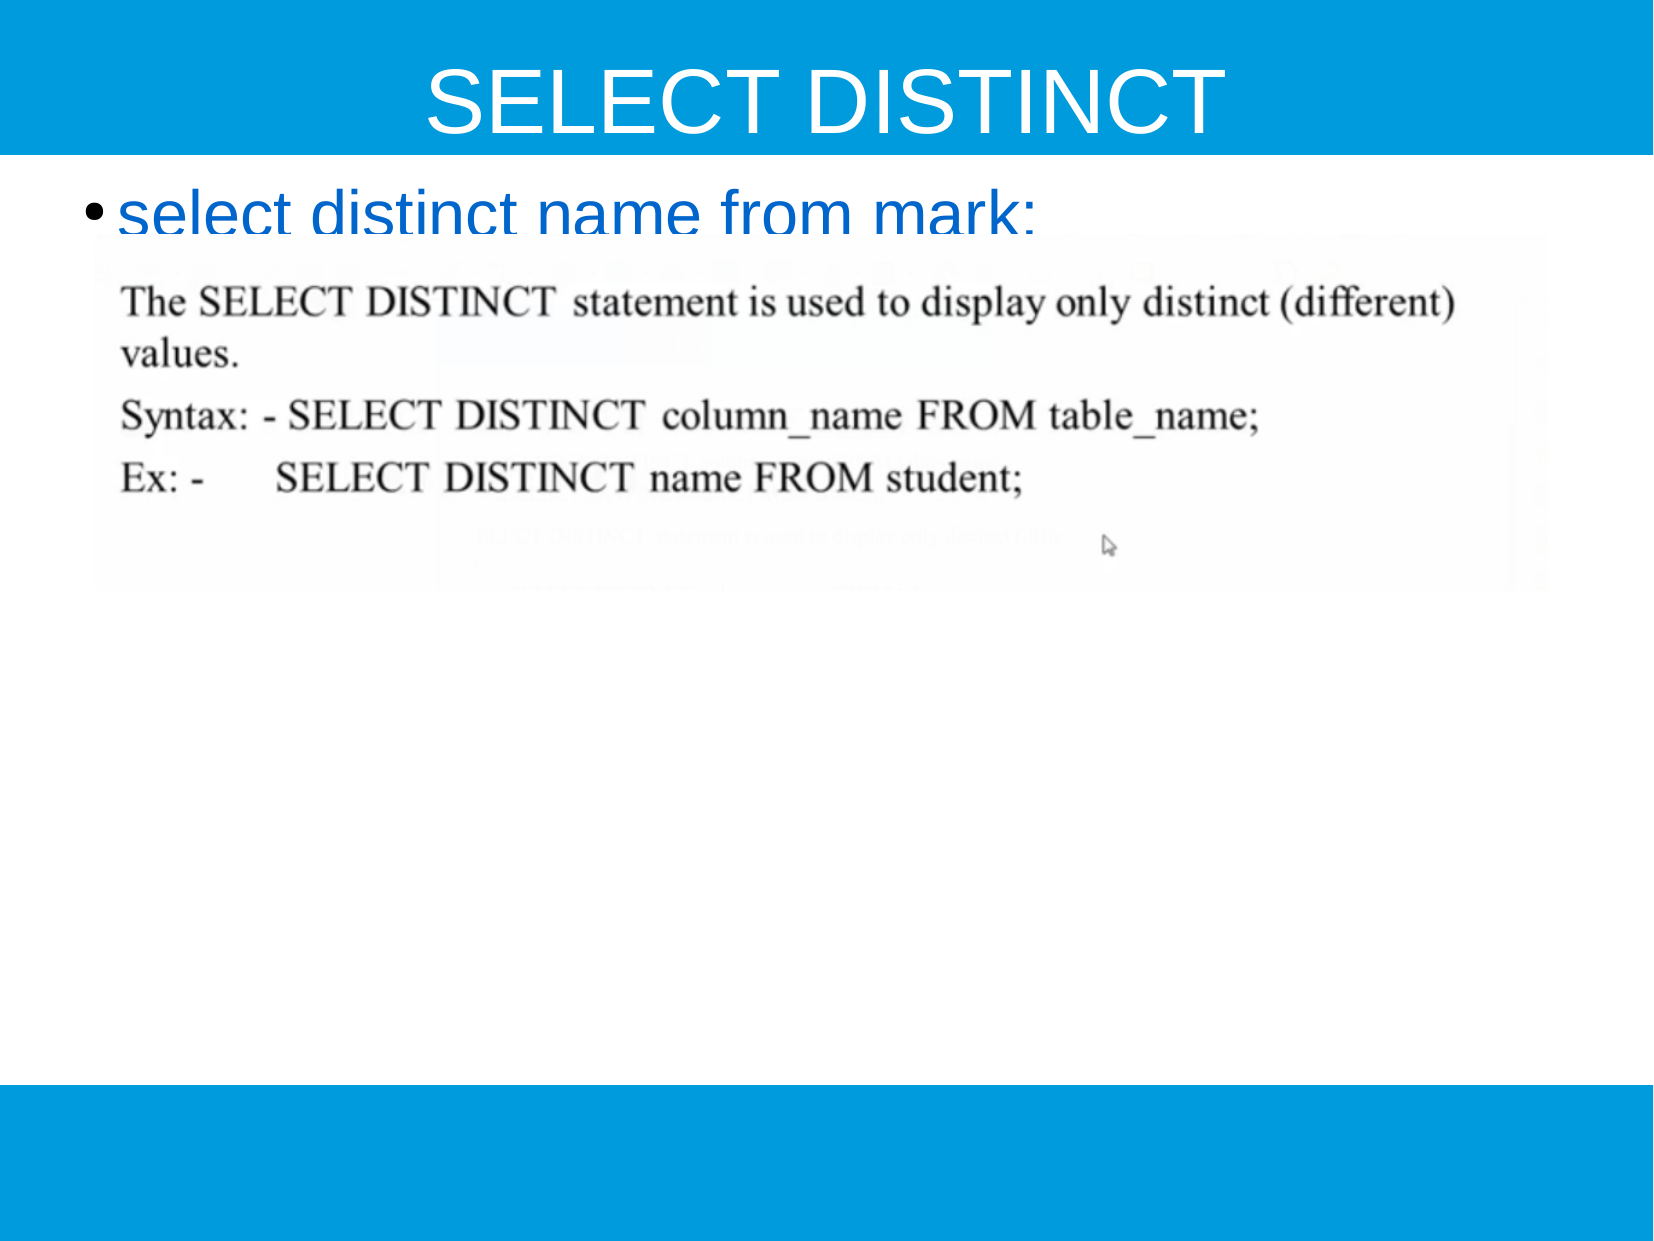

# SELECT DISTINCT
select distinct name from mark;